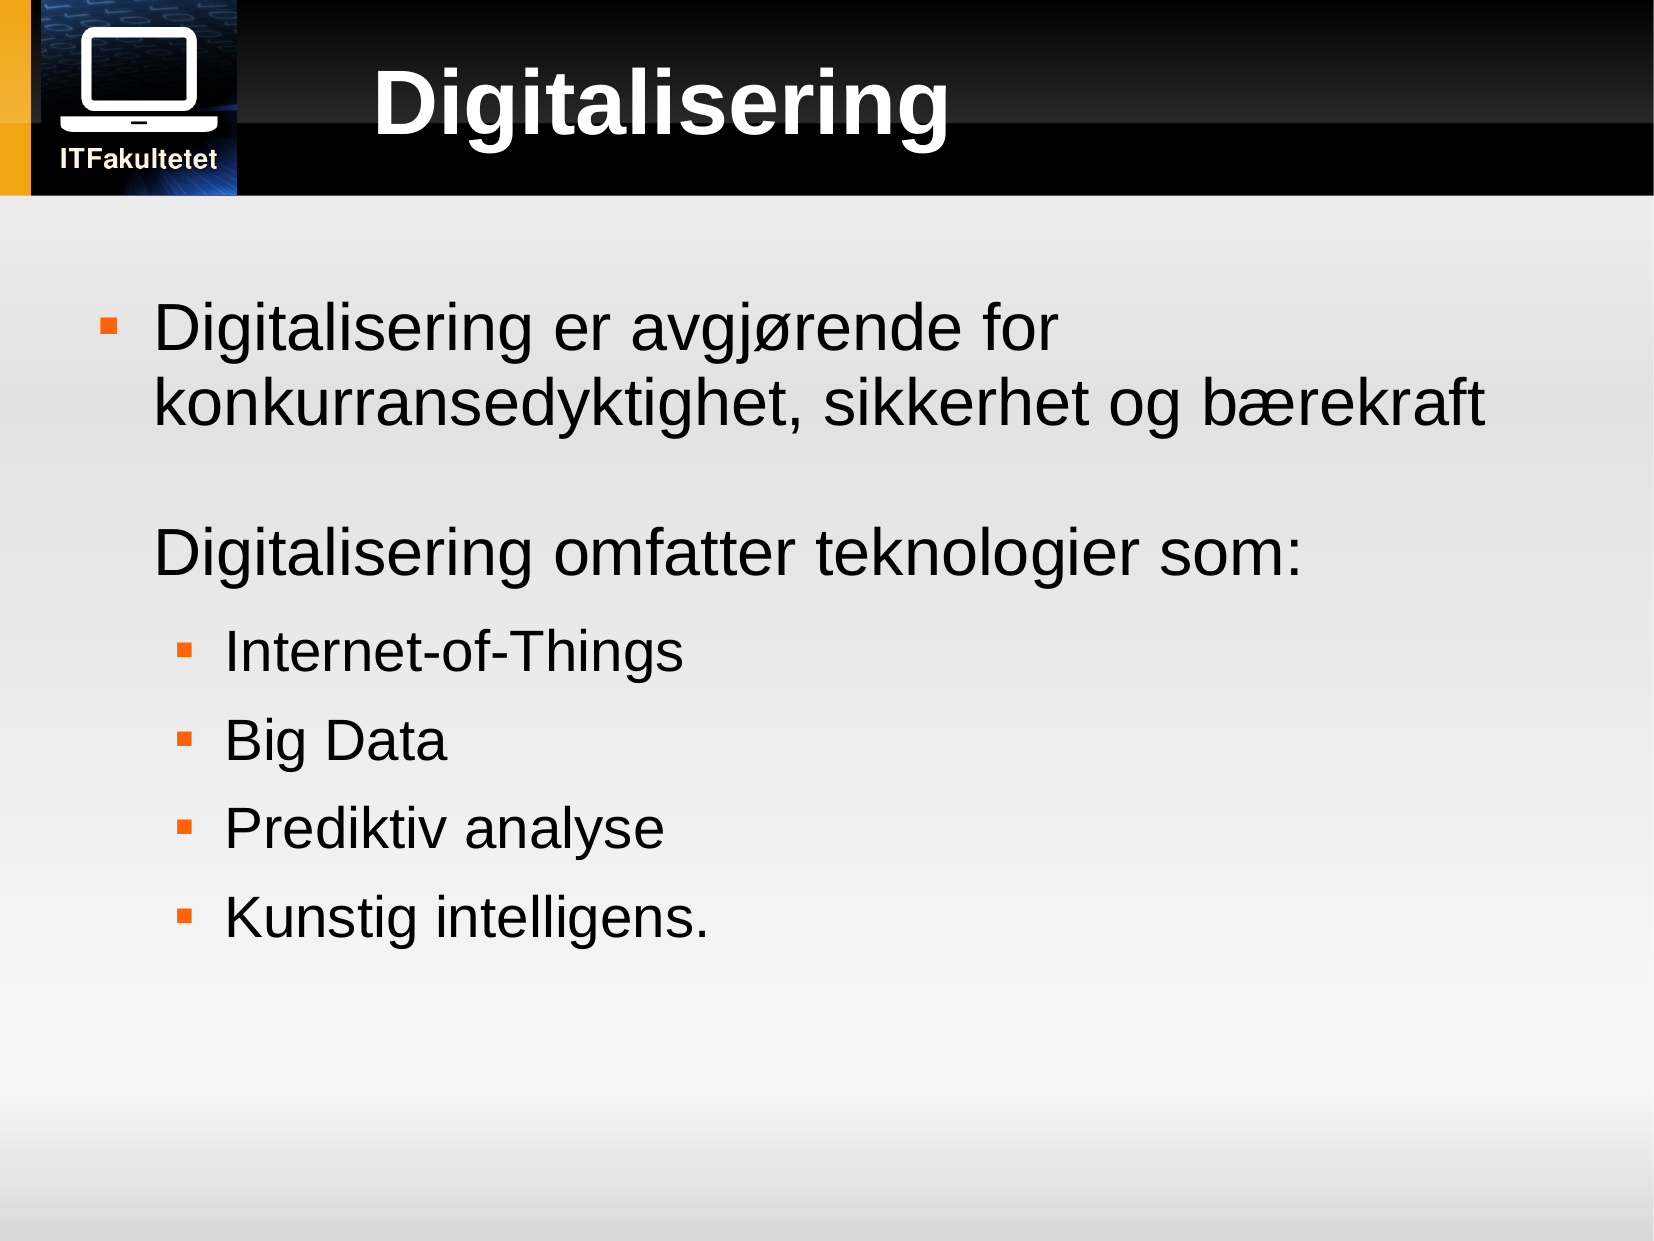

# Digitalisering
Digitalisering er avgjørende for konkurransedyktighet, sikkerhet og bærekraft
Digitalisering omfatter teknologier som:
Internet-of-Things
Big Data
Prediktiv analyse
Kunstig intelligens.